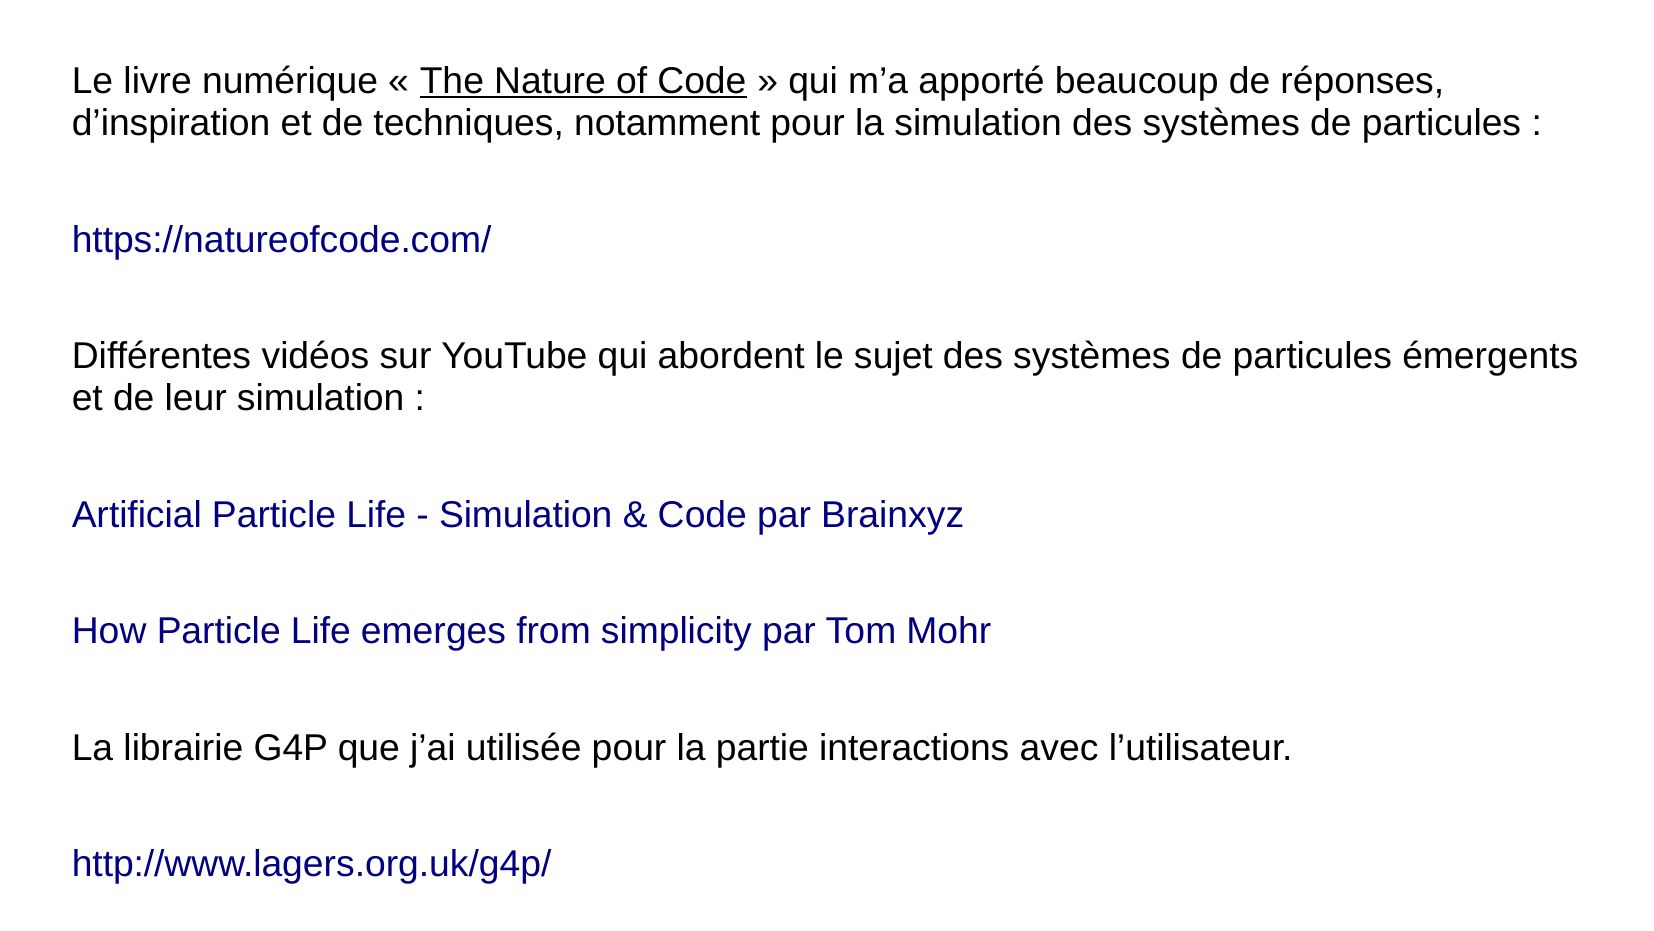

# Le livre numérique « The Nature of Code » qui m’a apporté beaucoup de réponses, d’inspiration et de techniques, notamment pour la simulation des systèmes de particules :
https://natureofcode.com/
Différentes vidéos sur YouTube qui abordent le sujet des systèmes de particules émergents et de leur simulation :
Artificial Particle Life - Simulation & Code par Brainxyz
How Particle Life emerges from simplicity par Tom Mohr
La librairie G4P que j’ai utilisée pour la partie interactions avec l’utilisateur.
http://www.lagers.org.uk/g4p/